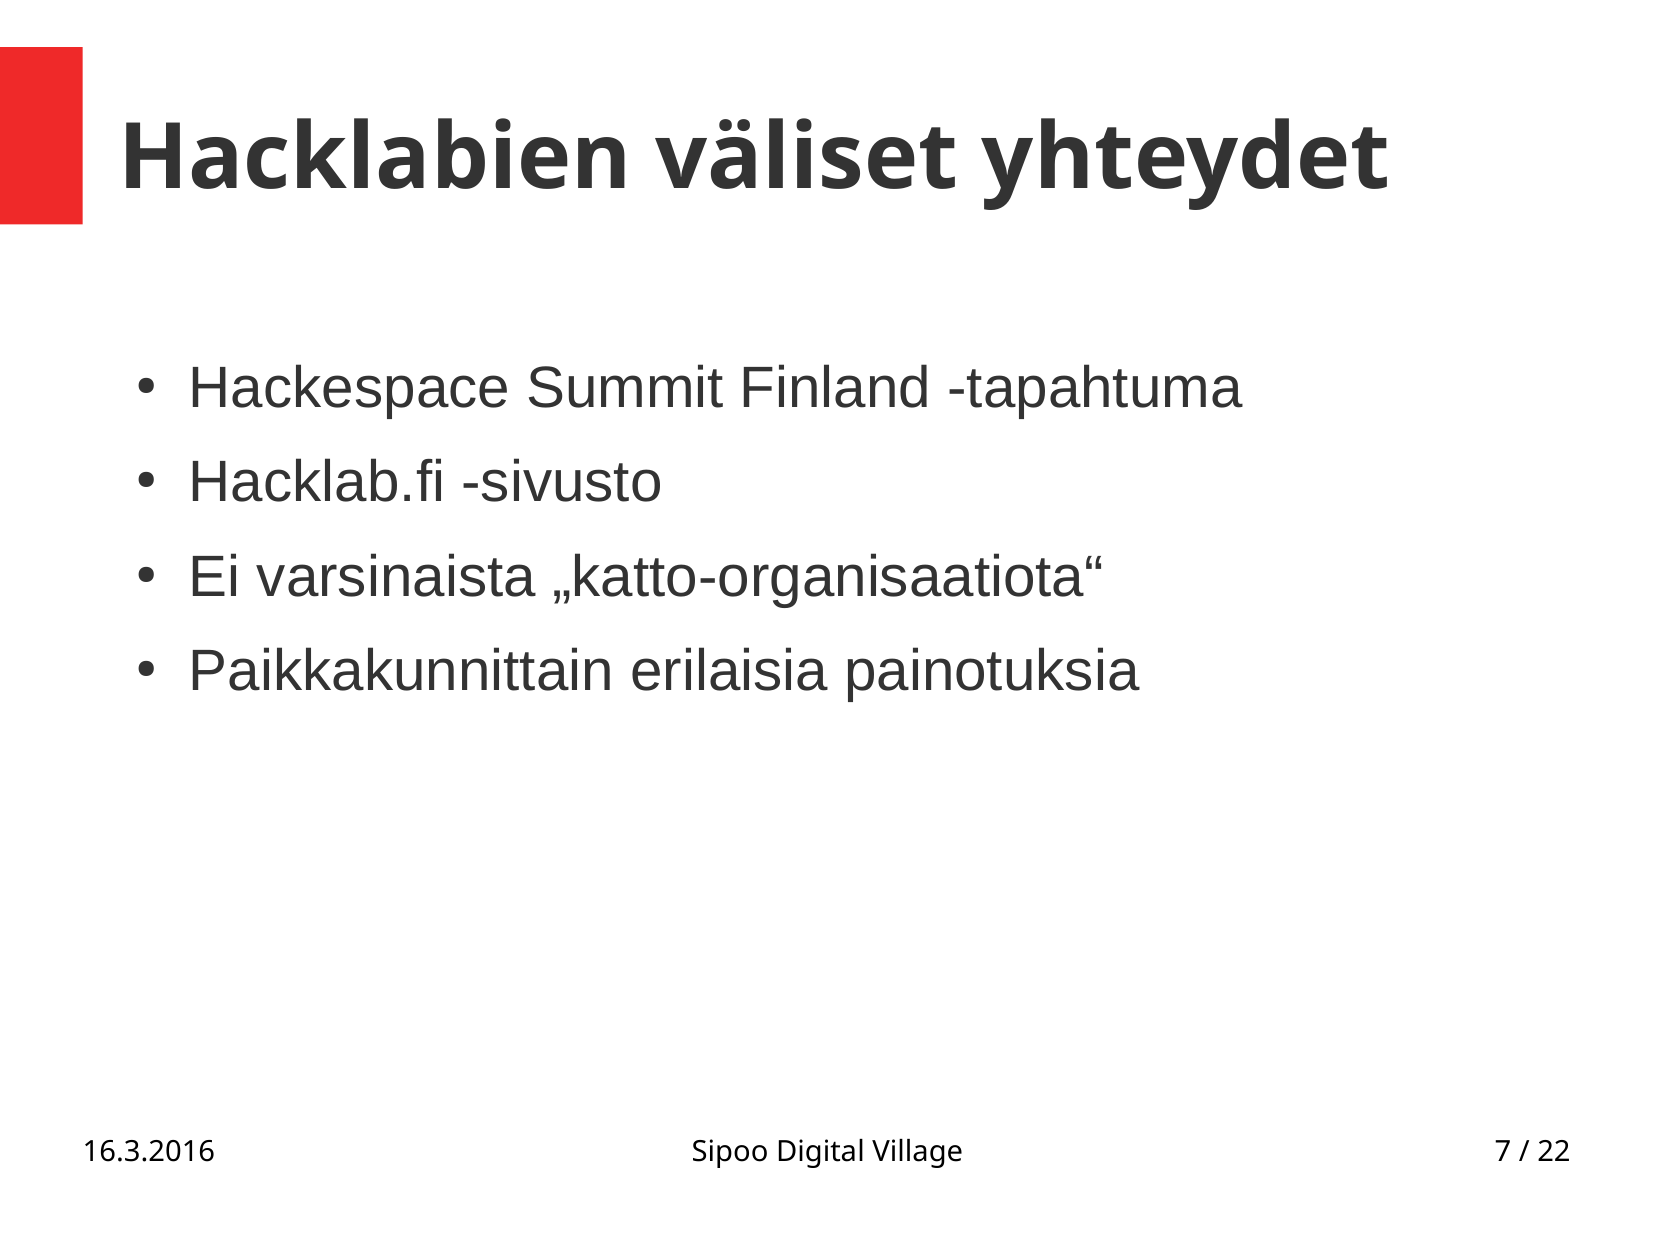

# Hacklabien väliset yhteydet
Hackespace Summit Finland -tapahtuma
Hacklab.fi -sivusto
Ei varsinaista „katto-organisaatiota“
Paikkakunnittain erilaisia painotuksia
7